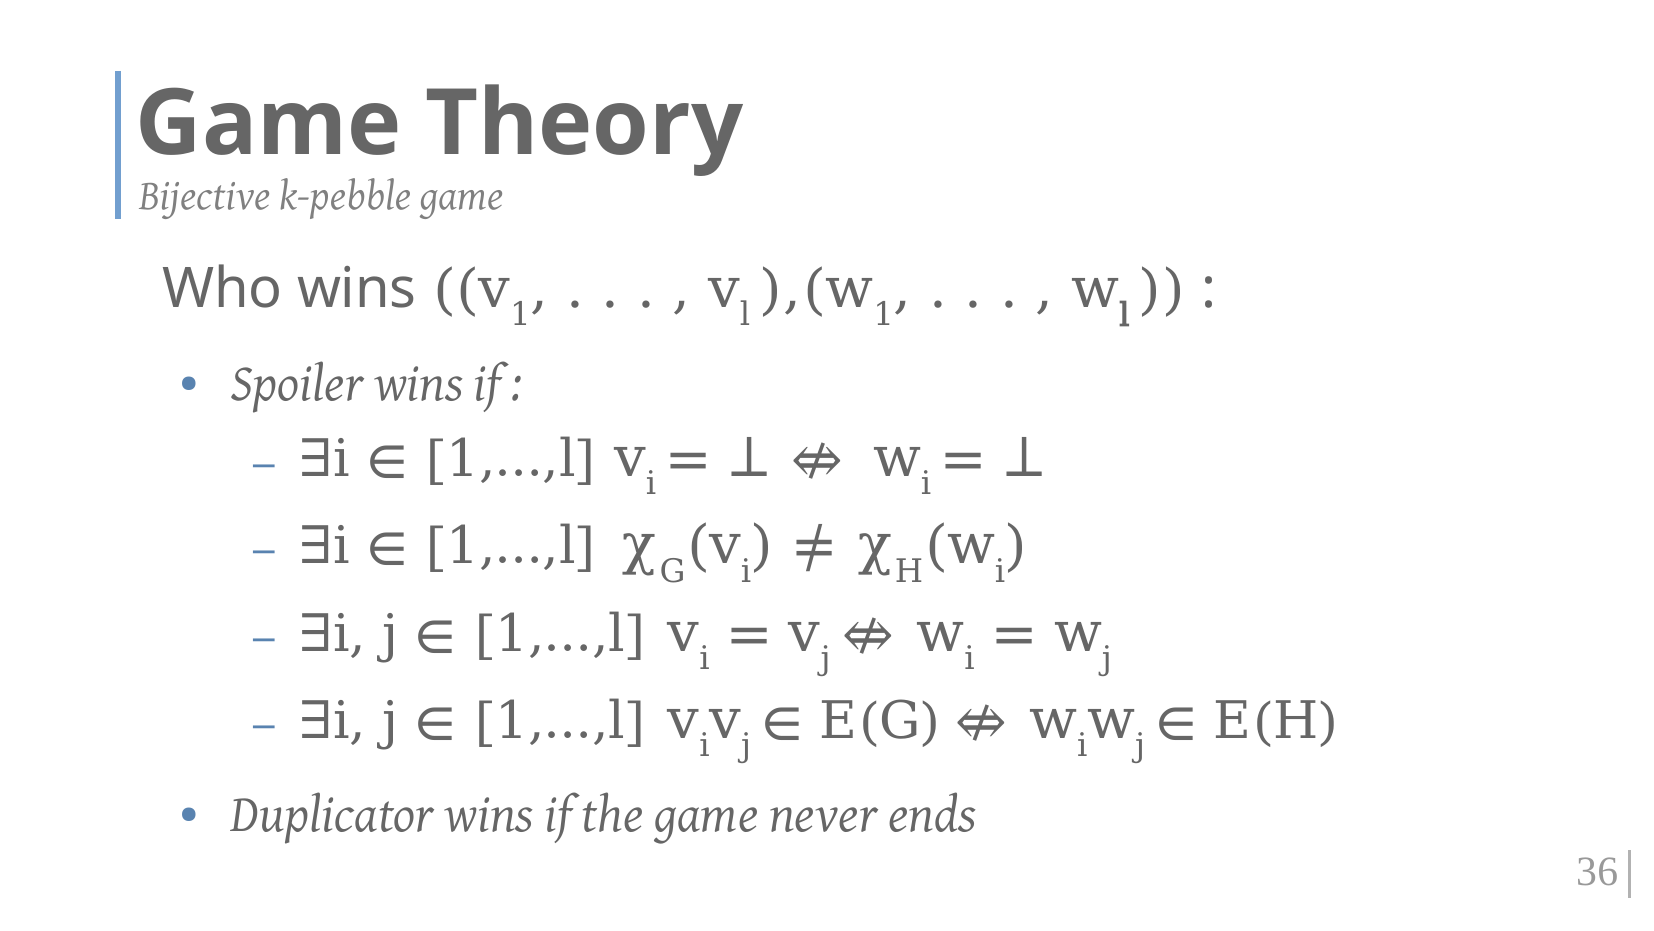

# Game Theory
Bijective k-pebble game
Who wins ((v1, . . . , vl ),(w1, . . . , wl )) :
Spoiler wins if :
∃i ∈ [1,…,l] vi = ⊥ ⇎ wi = ⊥
∃i ∈ [1,…,l] χG(vi) ≠ χH(wi)
∃i, j ∈ [1,…,l] vi = vj ⇎ wi = wj
∃i, j ∈ [1,…,l] vivj ∈ E(G) ⇎ wiwj ∈ E(H)
Duplicator wins if the game never ends
36